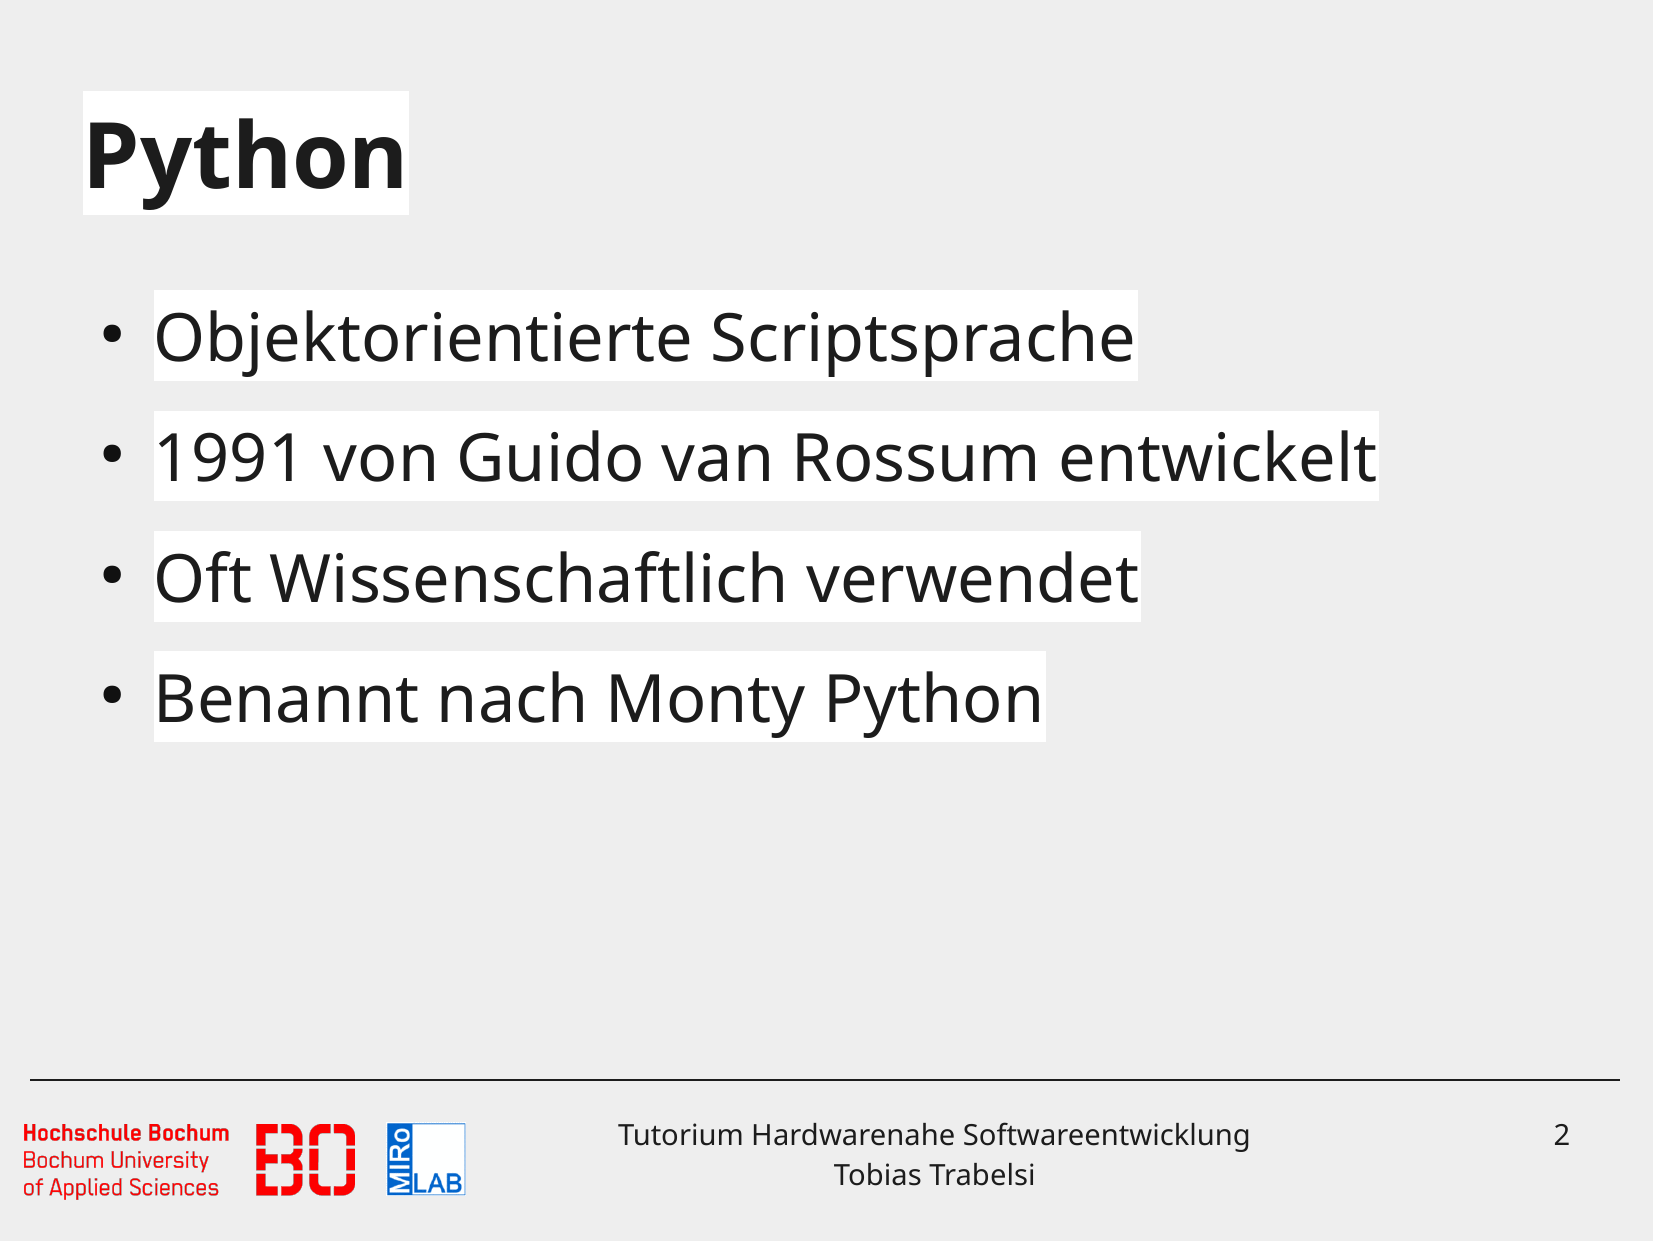

# Python
Objektorientierte Scriptsprache
1991 von Guido van Rossum entwickelt
Oft Wissenschaftlich verwendet
Benannt nach Monty Python
Vanessa Böhrk - Tutorium Hardwarenahe Softwareentwicklung
2